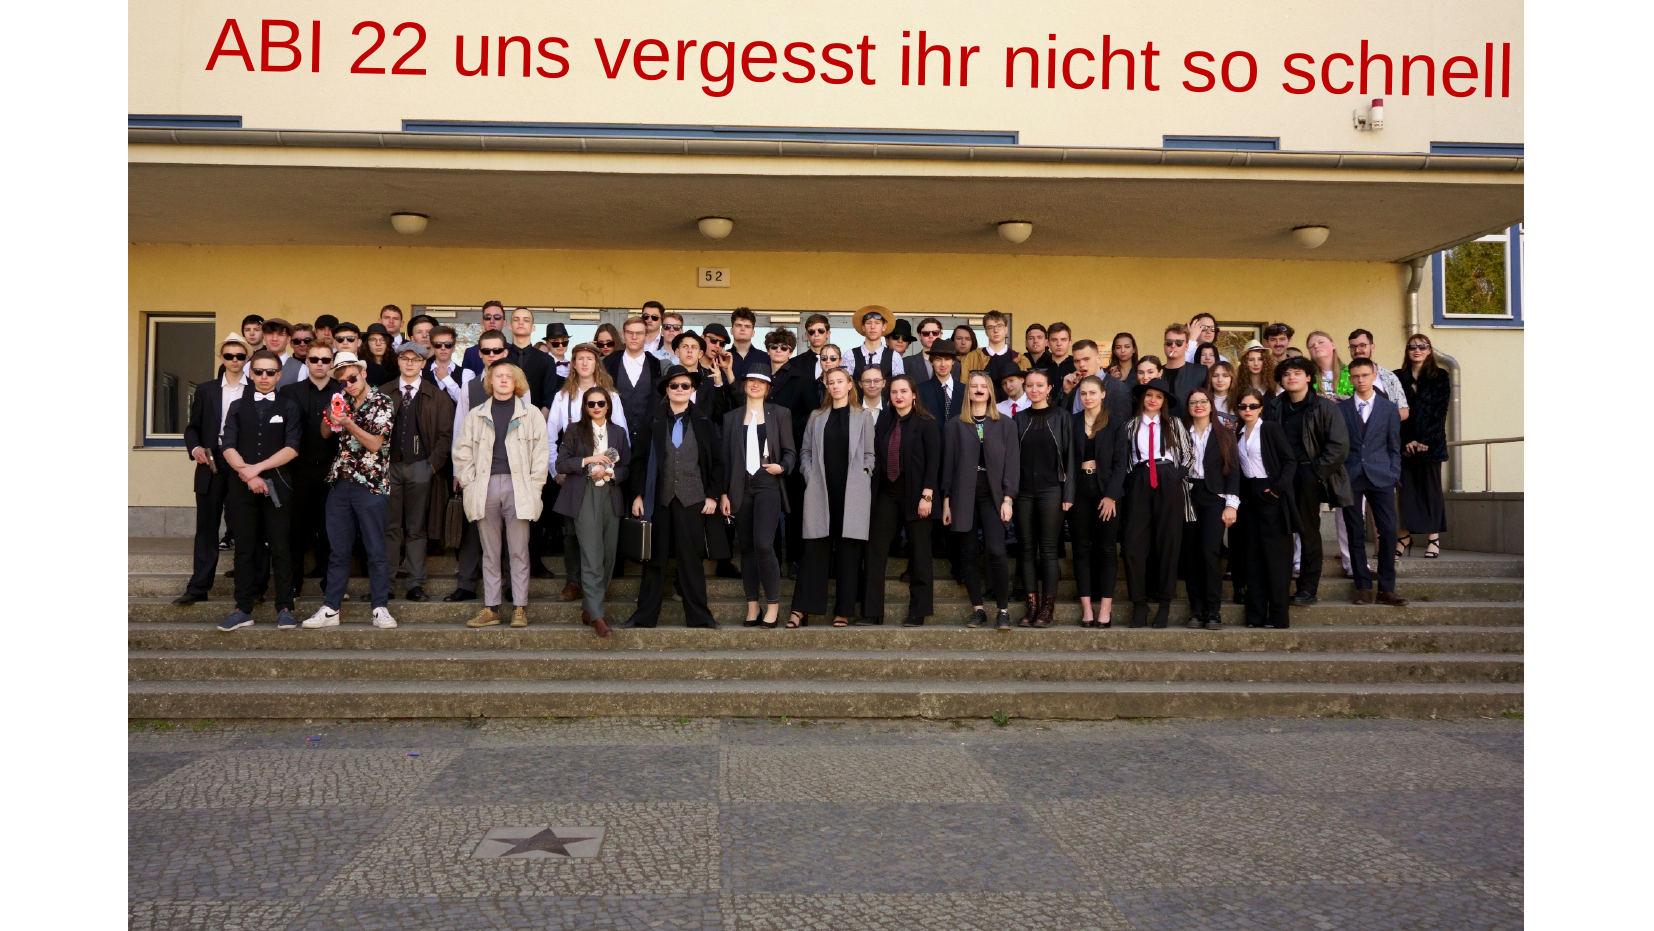

# ABI 22 uns vergesst ihr nicht so schnell